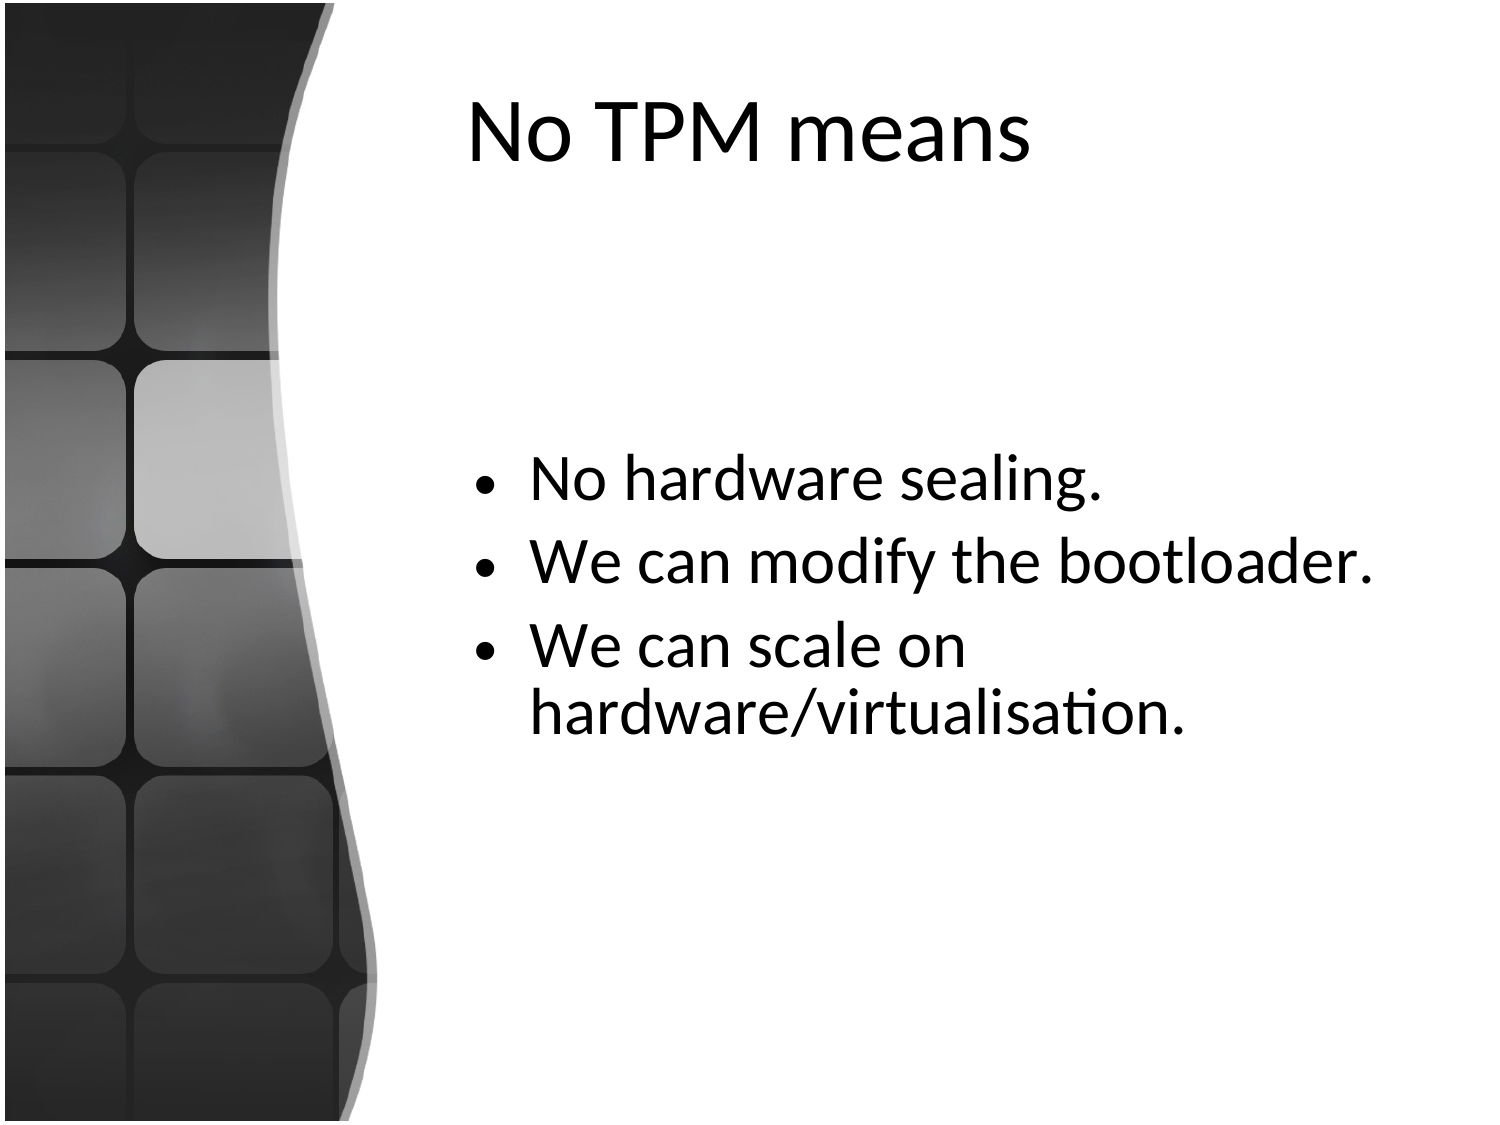

# No TPM means
No hardware sealing.
We can modify the bootloader.
We can scale on hardware/virtualisation.